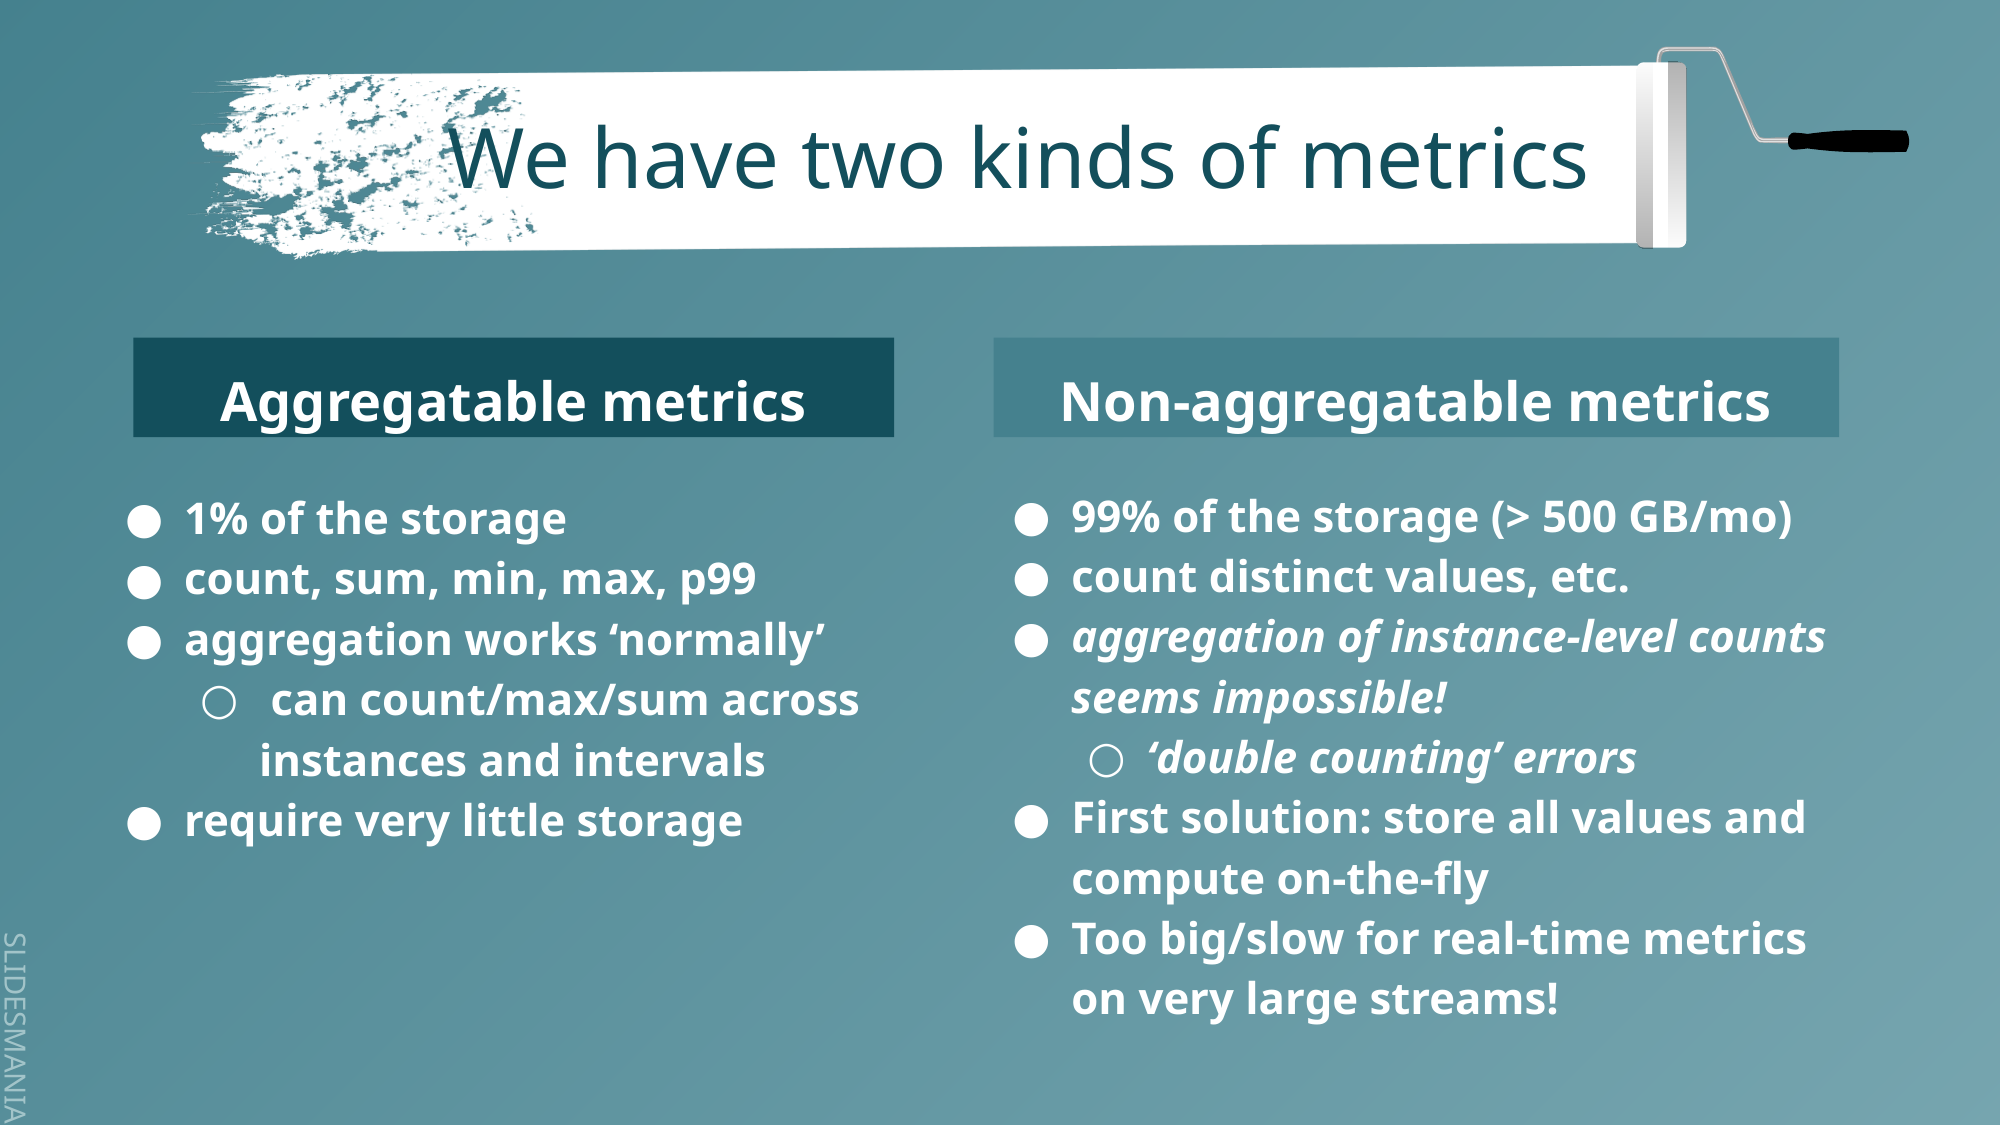

# We have two kinds of metrics
Aggregatable metrics
Non-aggregatable metrics
99% of the storage (> 500 GB/mo)
count distinct values, etc.
aggregation of instance-level counts seems impossible!
‘double counting’ errors
First solution: store all values and compute on-the-fly
Too big/slow for real-time metrics on very large streams!
1% of the storage
count, sum, min, max, p99
aggregation works ‘normally’
 can count/max/sum across instances and intervals
require very little storage